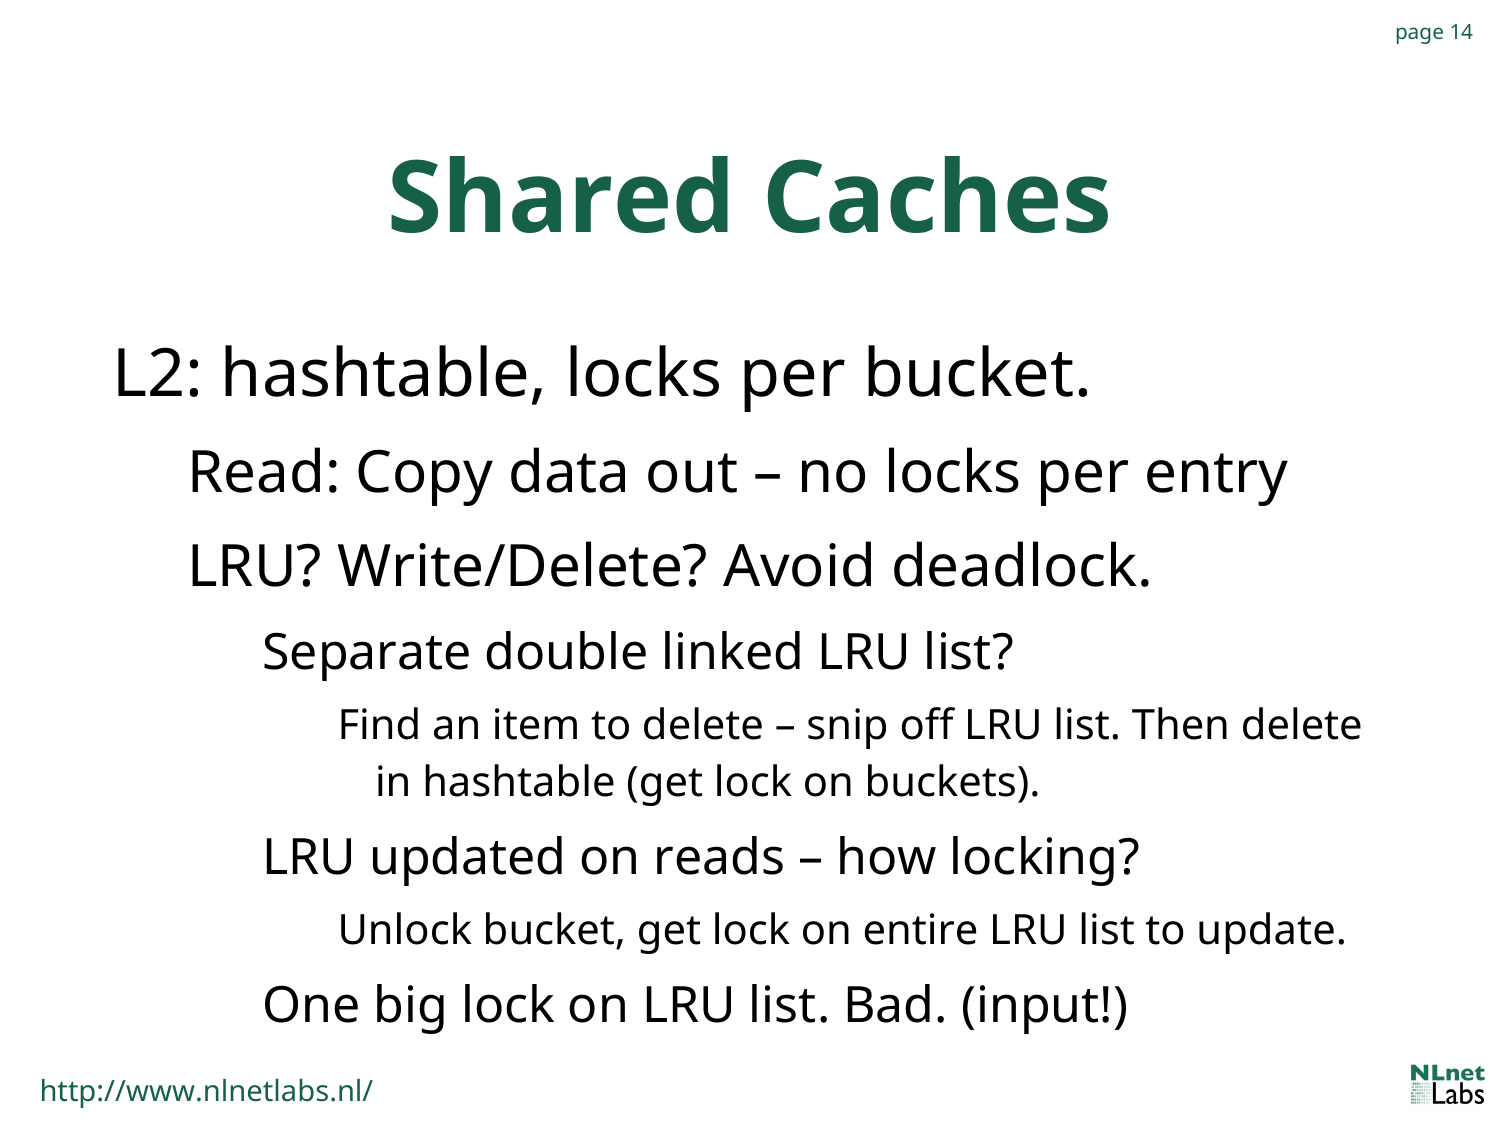

# Shared Caches
L2: hashtable, locks per bucket.
Read: Copy data out – no locks per entry
LRU? Write/Delete? Avoid deadlock.
Separate double linked LRU list?
Find an item to delete – snip off LRU list. Then delete in hashtable (get lock on buckets).
LRU updated on reads – how locking?
Unlock bucket, get lock on entire LRU list to update.
One big lock on LRU list. Bad. (input!)